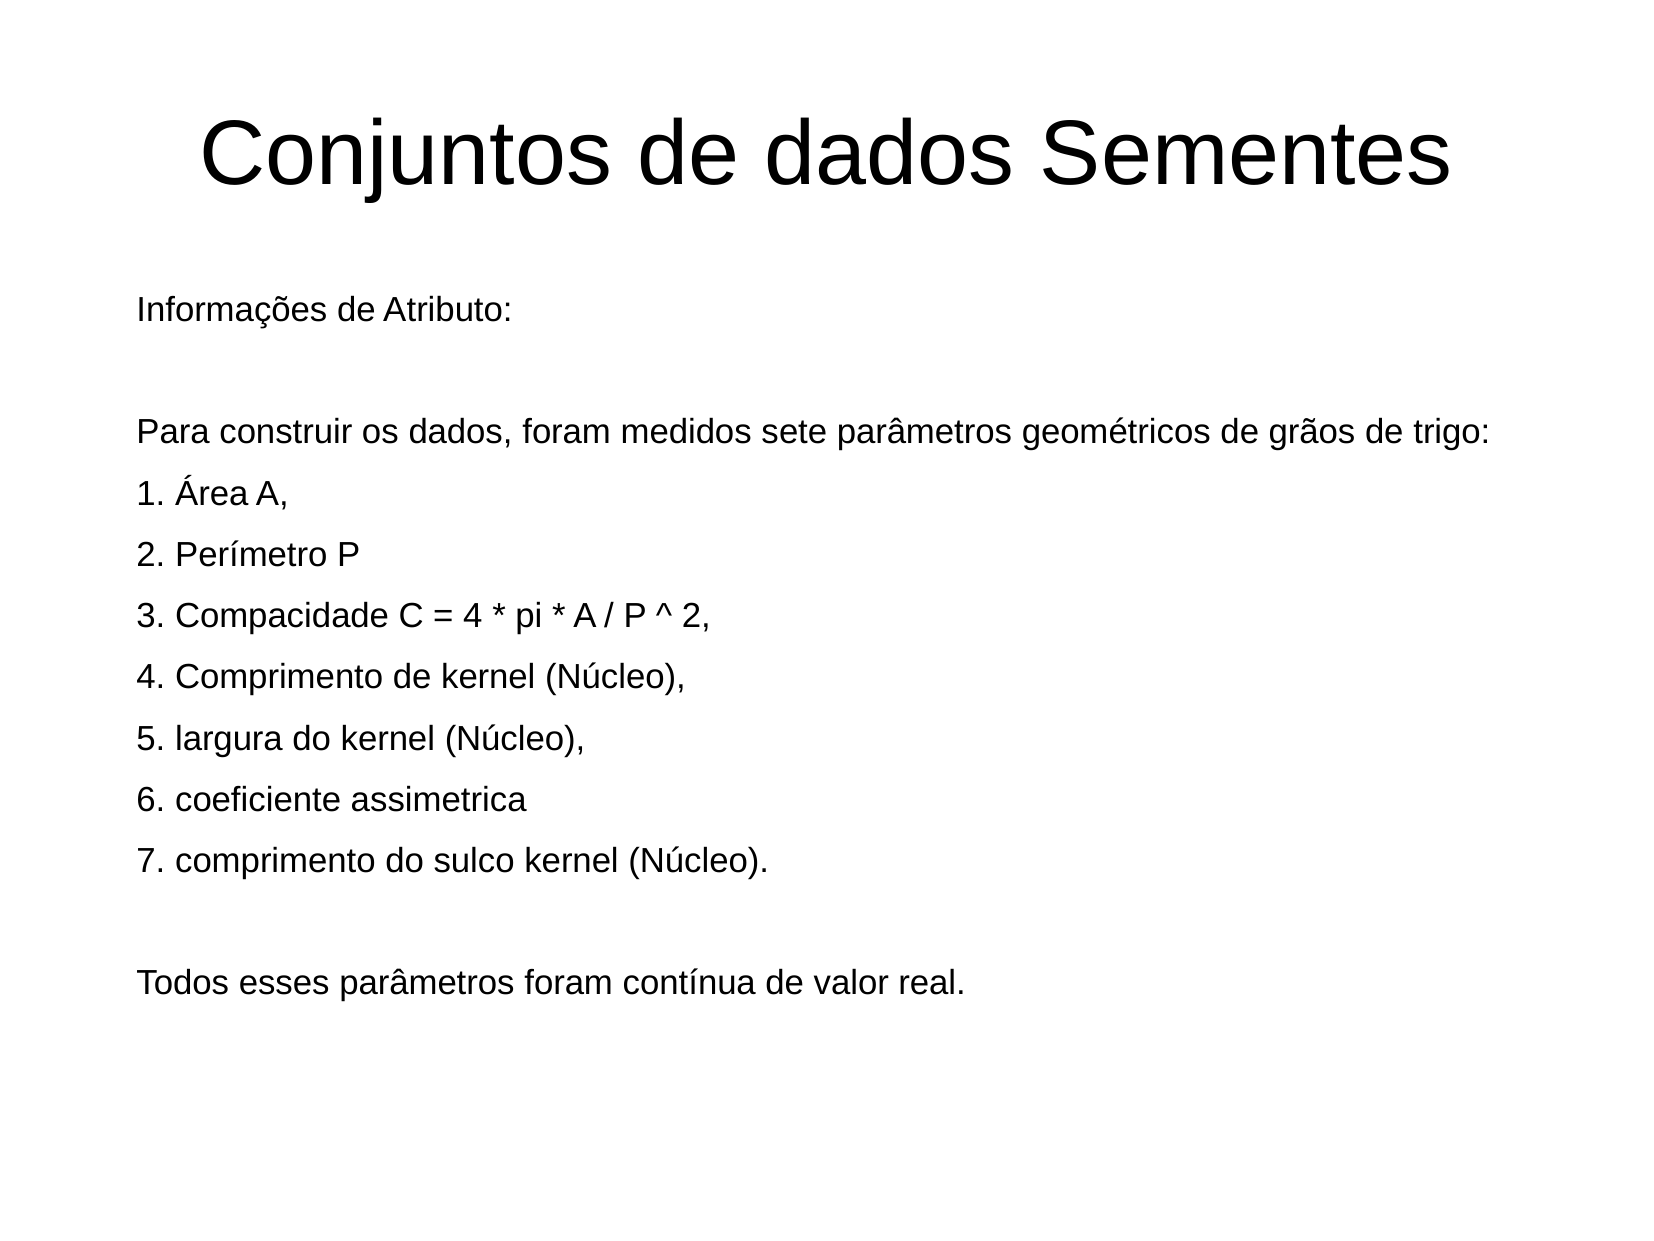

# Conjuntos de dados Sementes
Informações de Atributo:
Para construir os dados, foram medidos sete parâmetros geométricos de grãos de trigo:
1. Área A,
2. Perímetro P
3. Compacidade C = 4 * pi * A / P ^ 2,
4. Comprimento de kernel (Núcleo),
5. largura do kernel (Núcleo),
6. coeficiente assimetrica
7. comprimento do sulco kernel (Núcleo).
Todos esses parâmetros foram contínua de valor real.